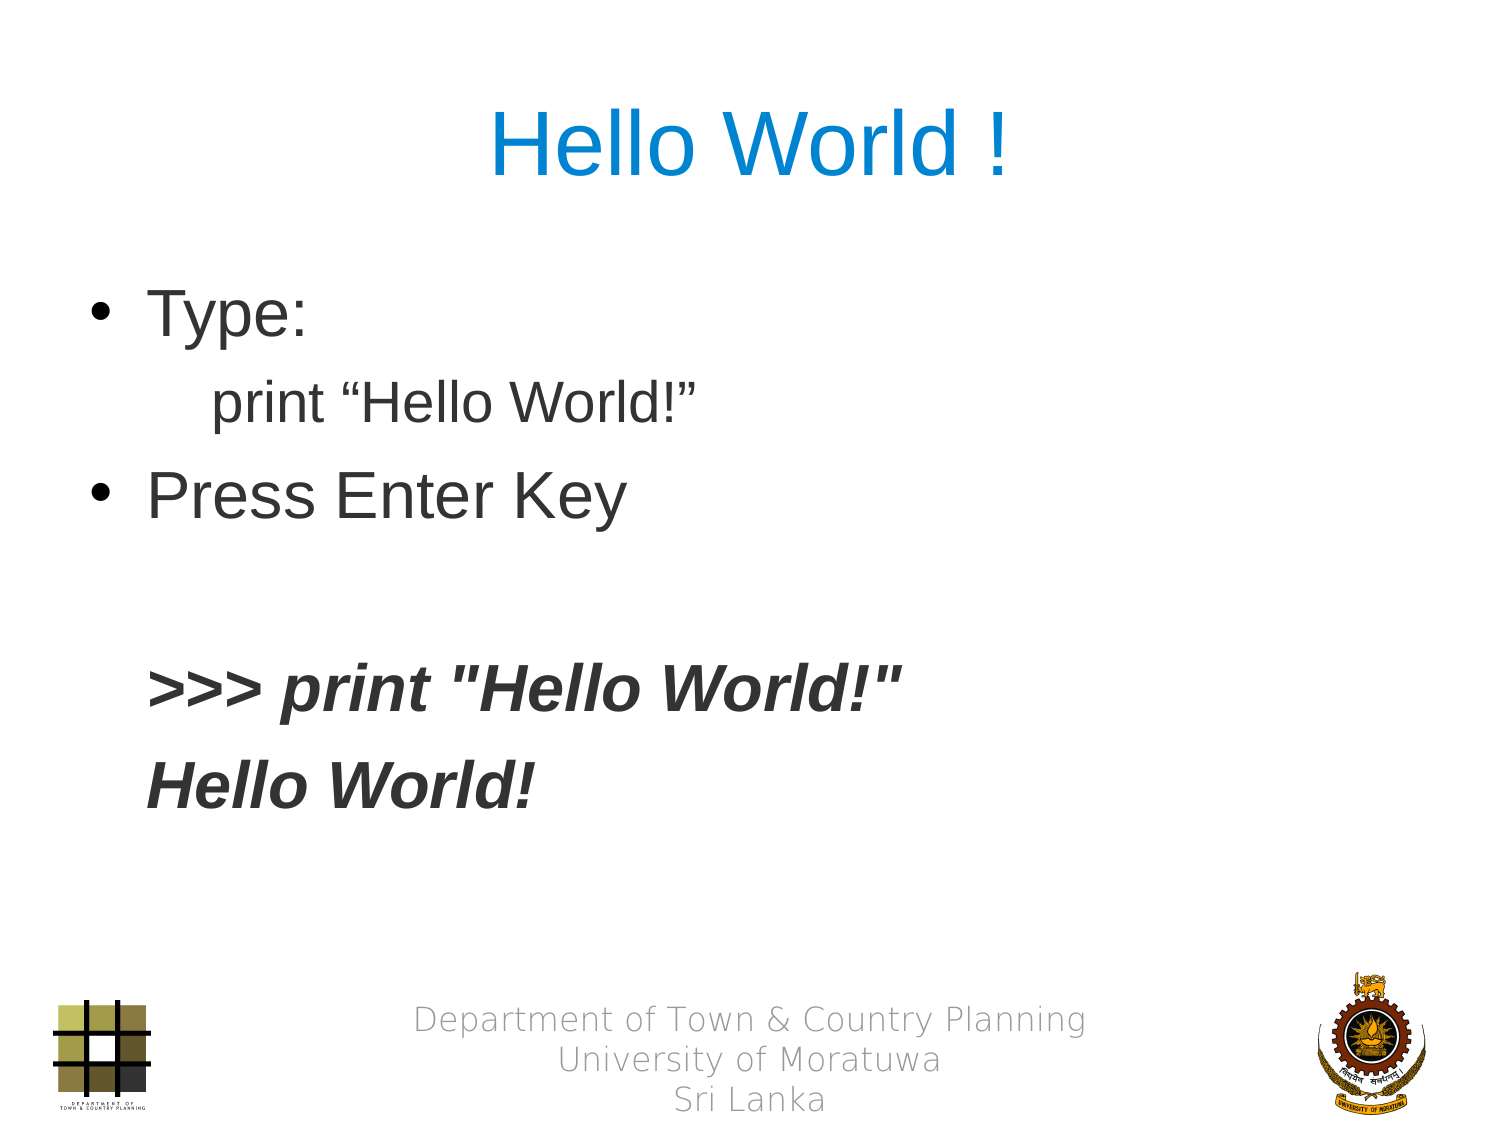

# Hello World !
Type:
print “Hello World!”
Press Enter Key
>>> print "Hello World!"
Hello World!